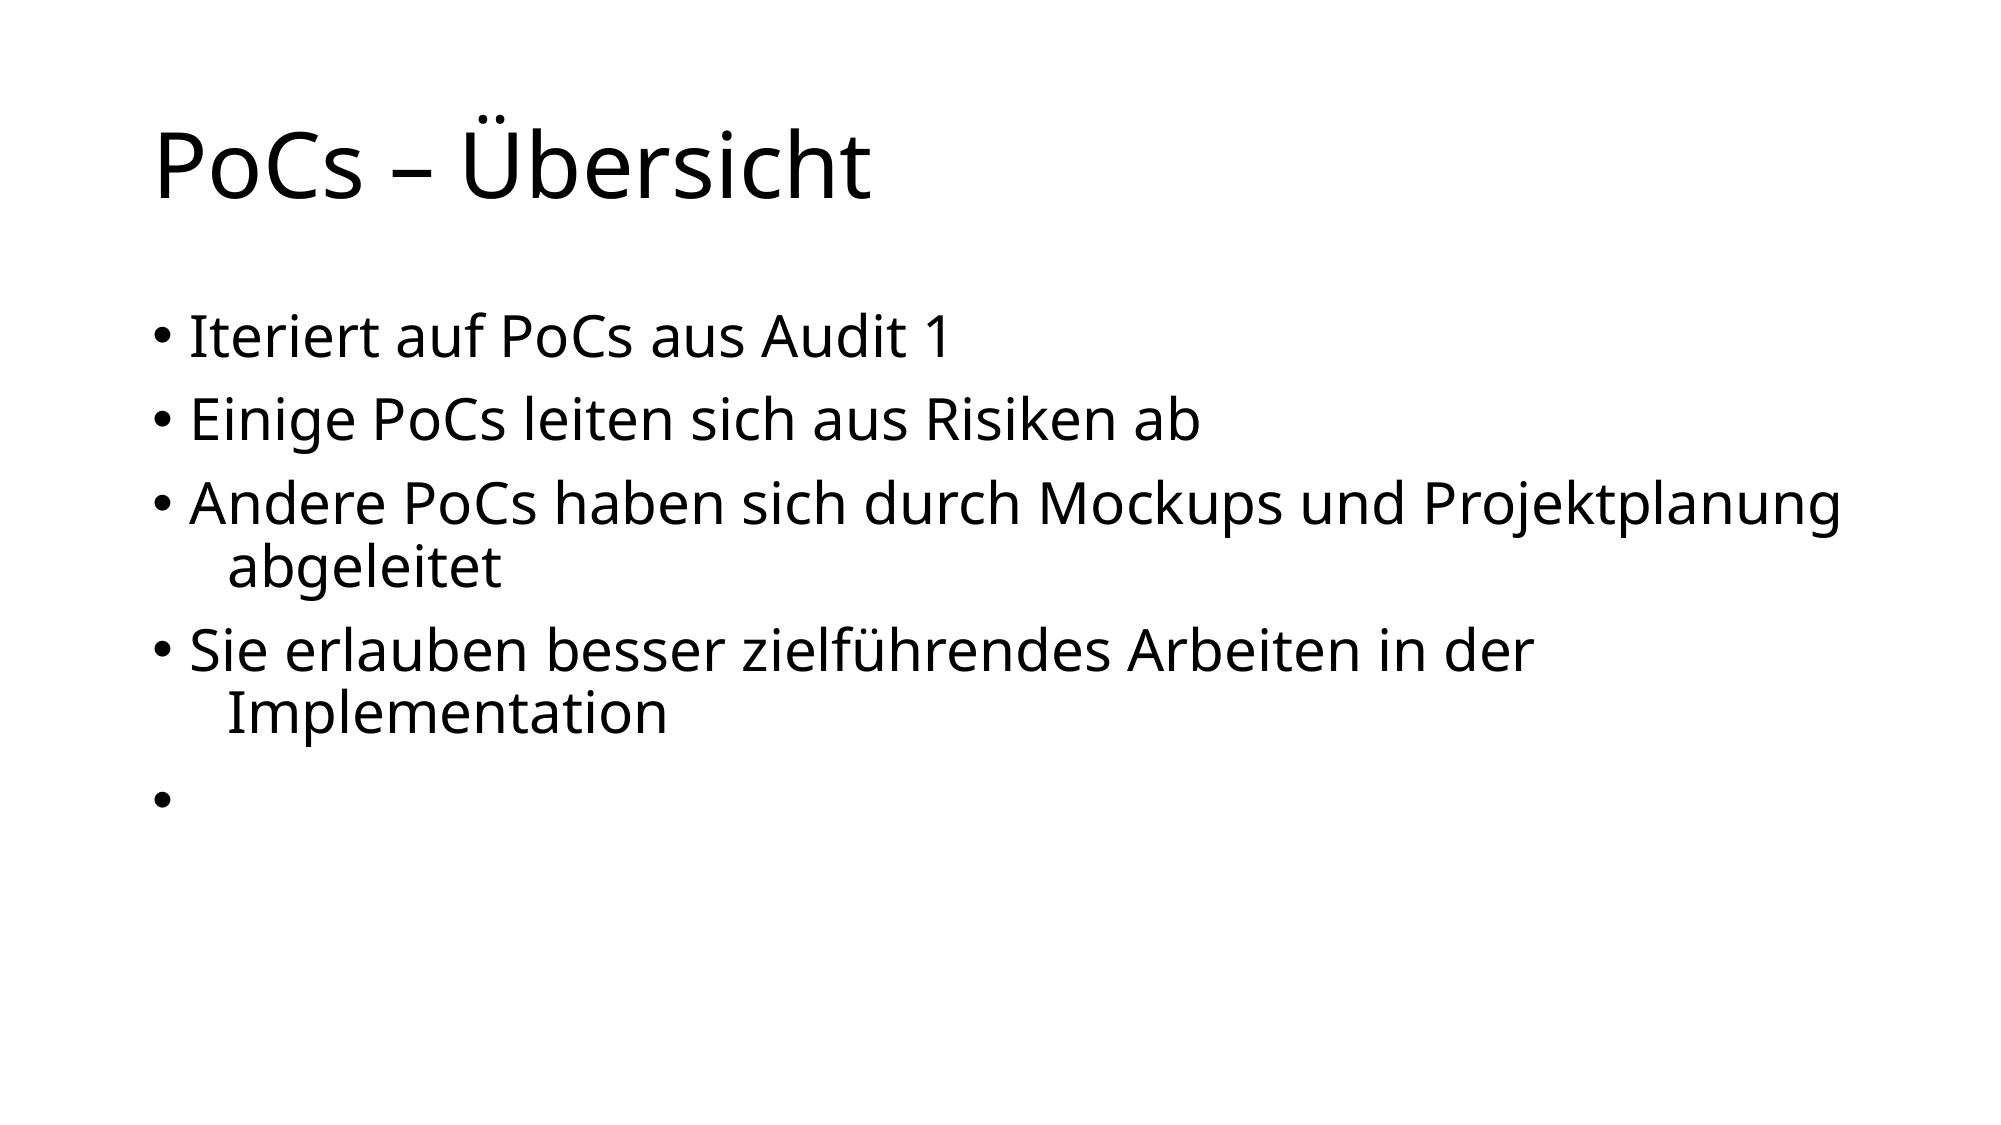

# PoCs – Übersicht
Iteriert auf PoCs aus Audit 1
Einige PoCs leiten sich aus Risiken ab
Andere PoCs haben sich durch Mockups und Projektplanung abgeleitet
Sie erlauben besser zielführendes Arbeiten in der Implementation